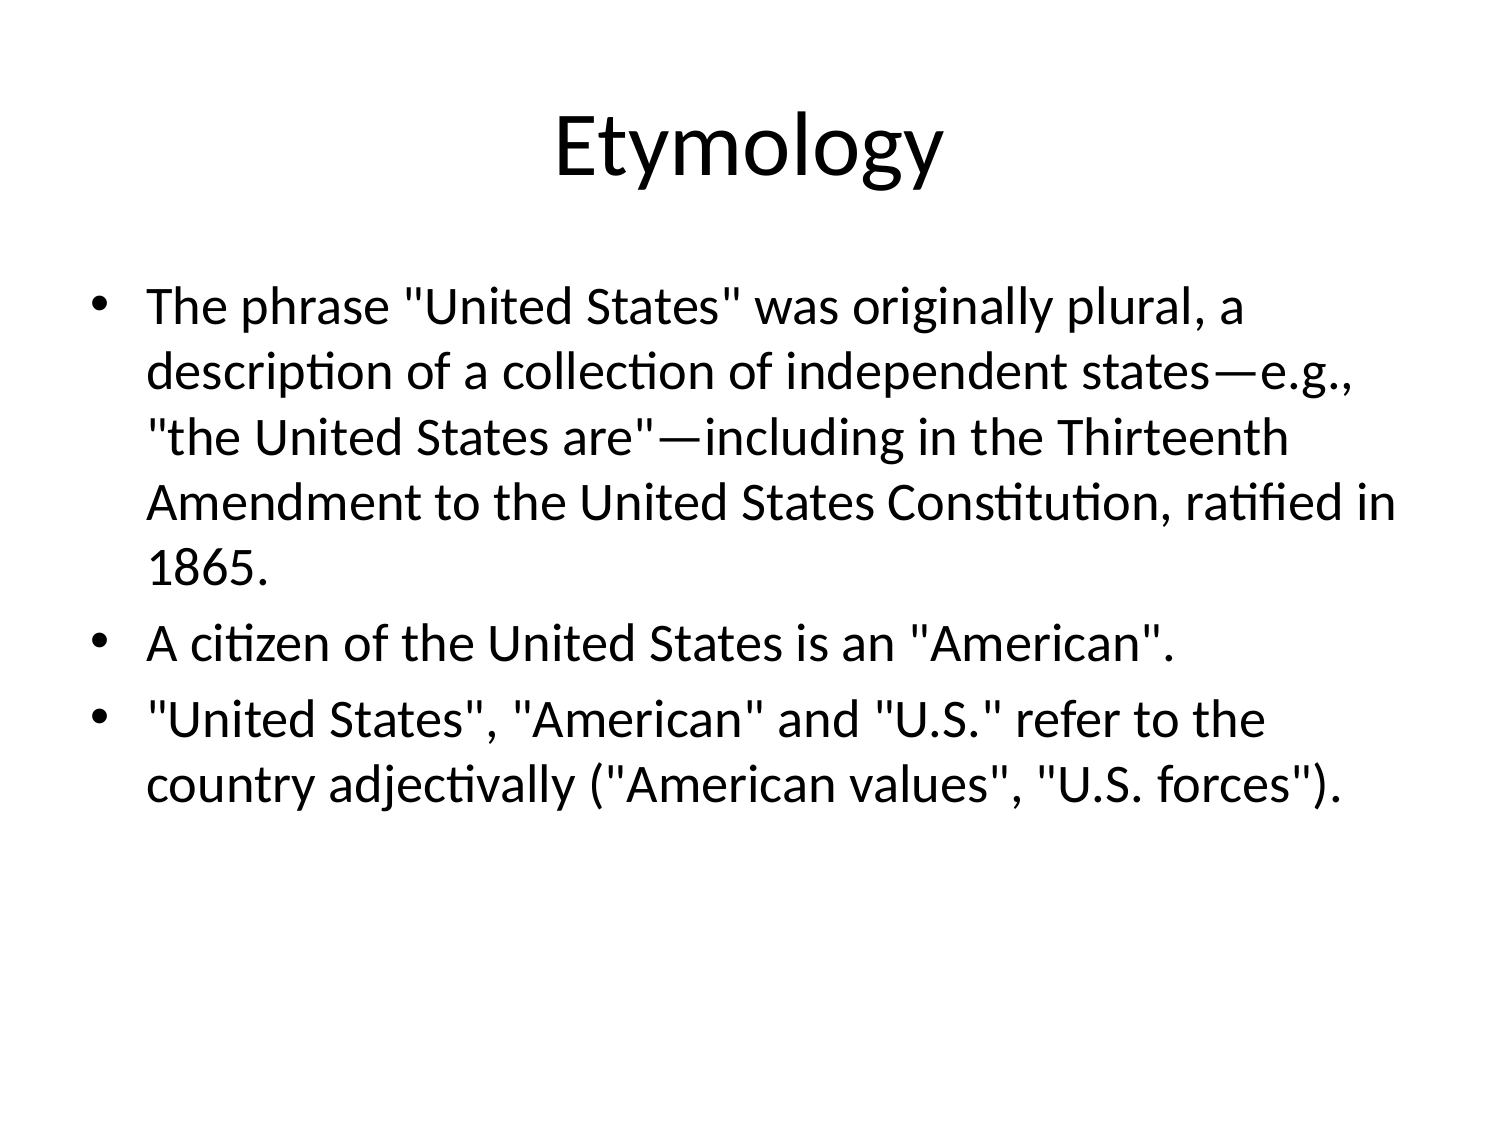

# Etymology
The phrase "United States" was originally plural, a description of a collection of independent states—e.g., "the United States are"—including in the Thirteenth Amendment to the United States Constitution, ratified in 1865.
A citizen of the United States is an "American".
"United States", "American" and "U.S." refer to the country adjectivally ("American values", "U.S. forces").